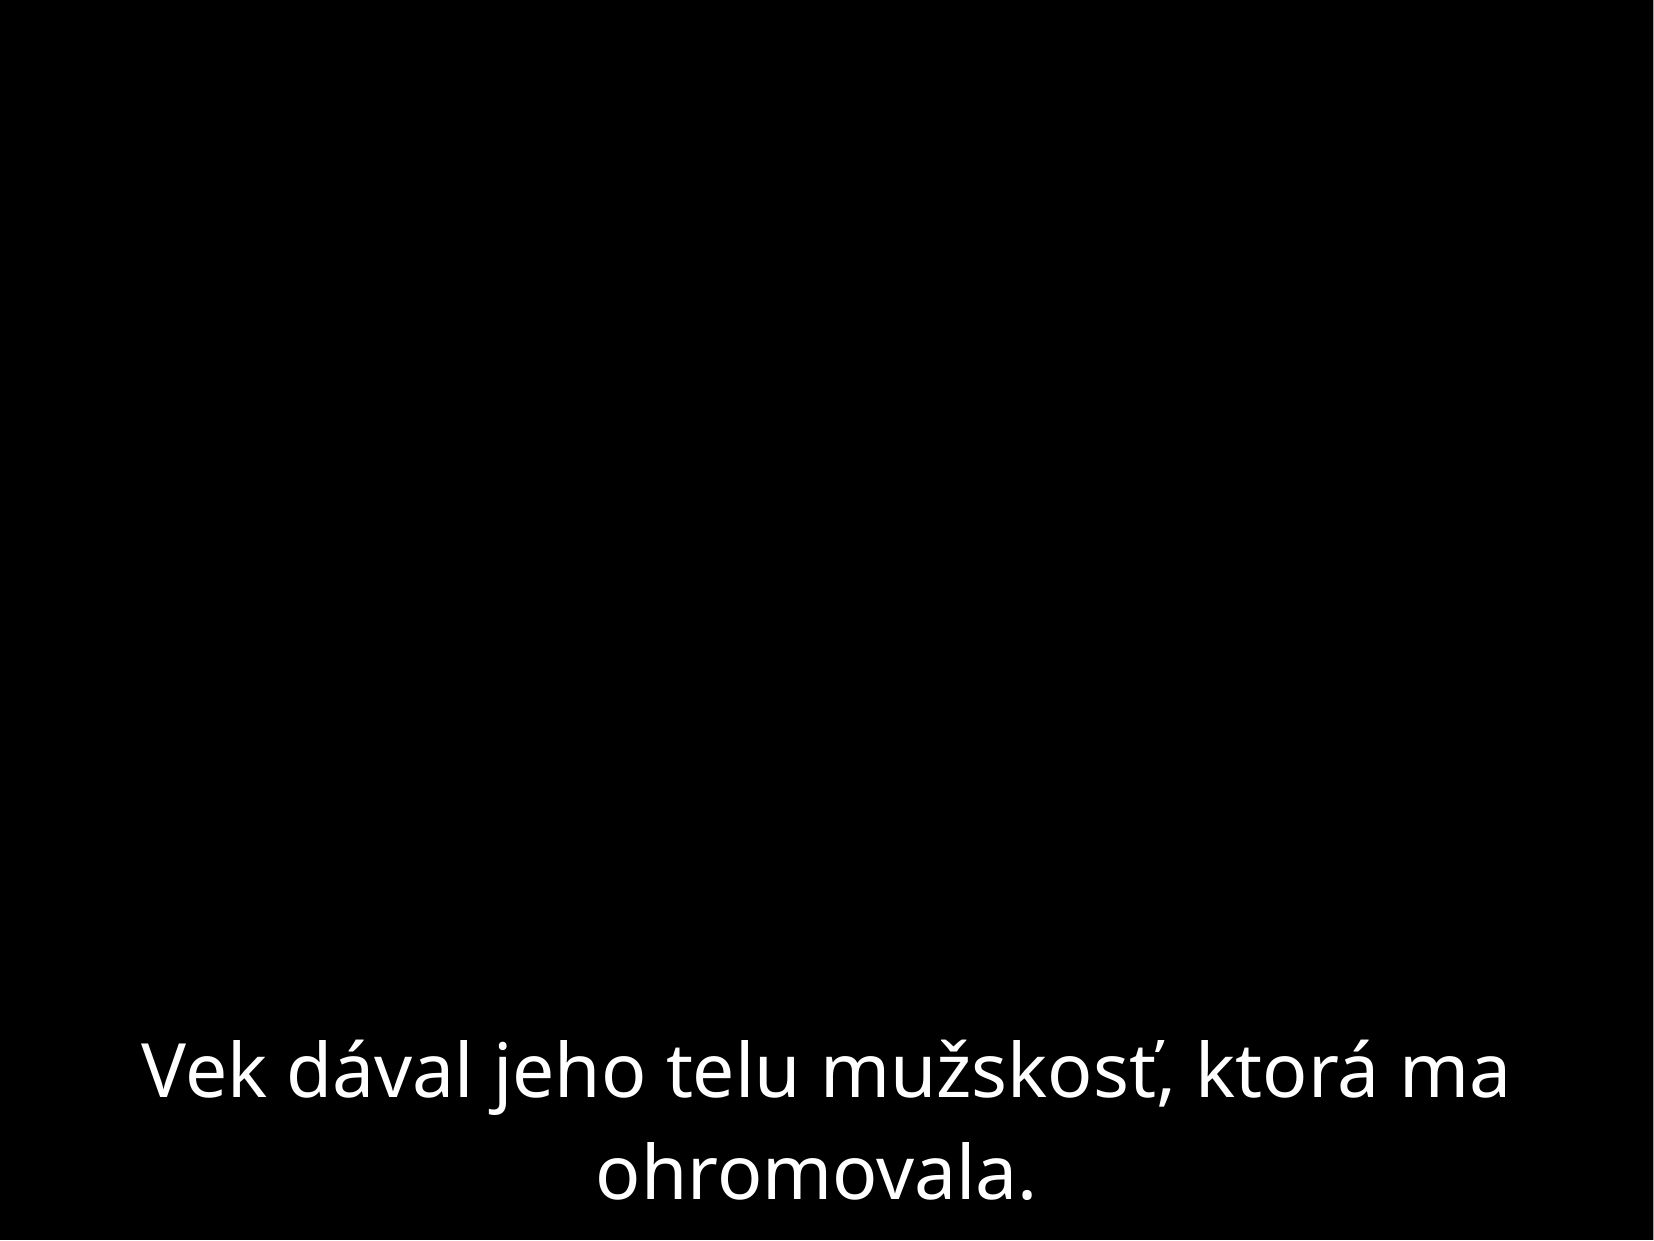

# Vek dával jeho telu mužskosť, ktorá ma ohromovala.